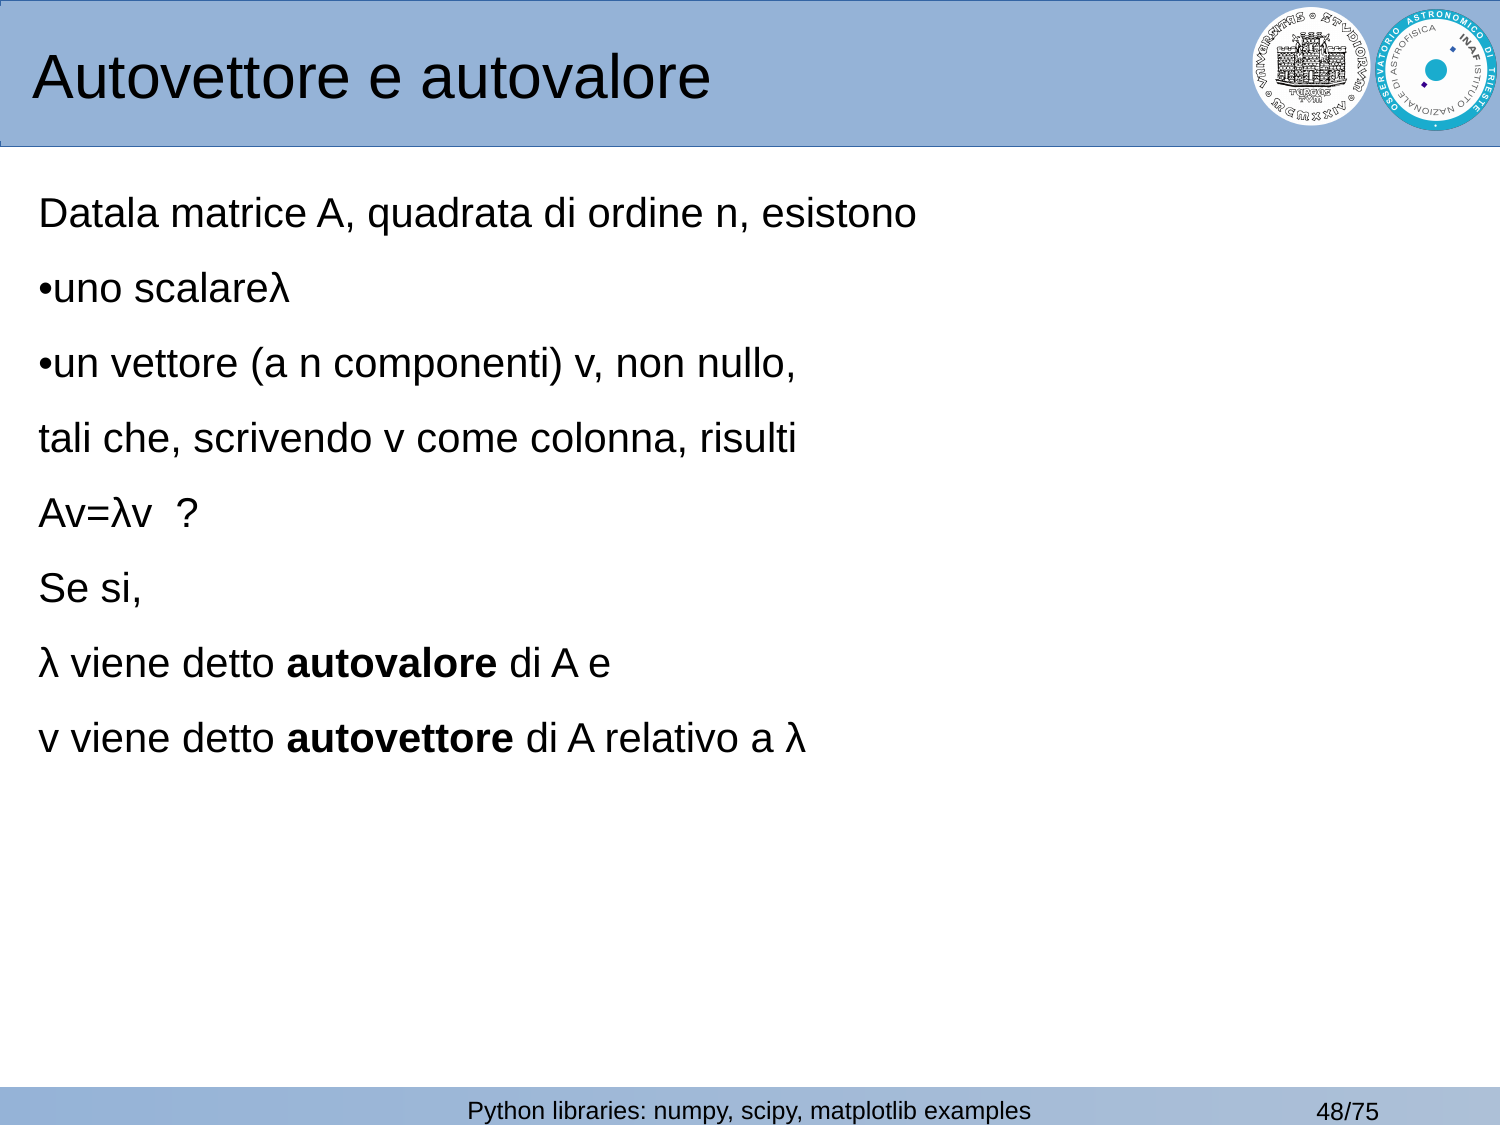

Autovettore e autovalore
# Datala matrice A, quadrata di ordine n, esistono
•uno scalareλ
•un vettore (a n componenti) v, non nullo,
tali che, scrivendo v come colonna, risulti
Av=λv ?
Se si,
λ viene detto autovalore di A e
v viene detto autovettore di A relativo a λ